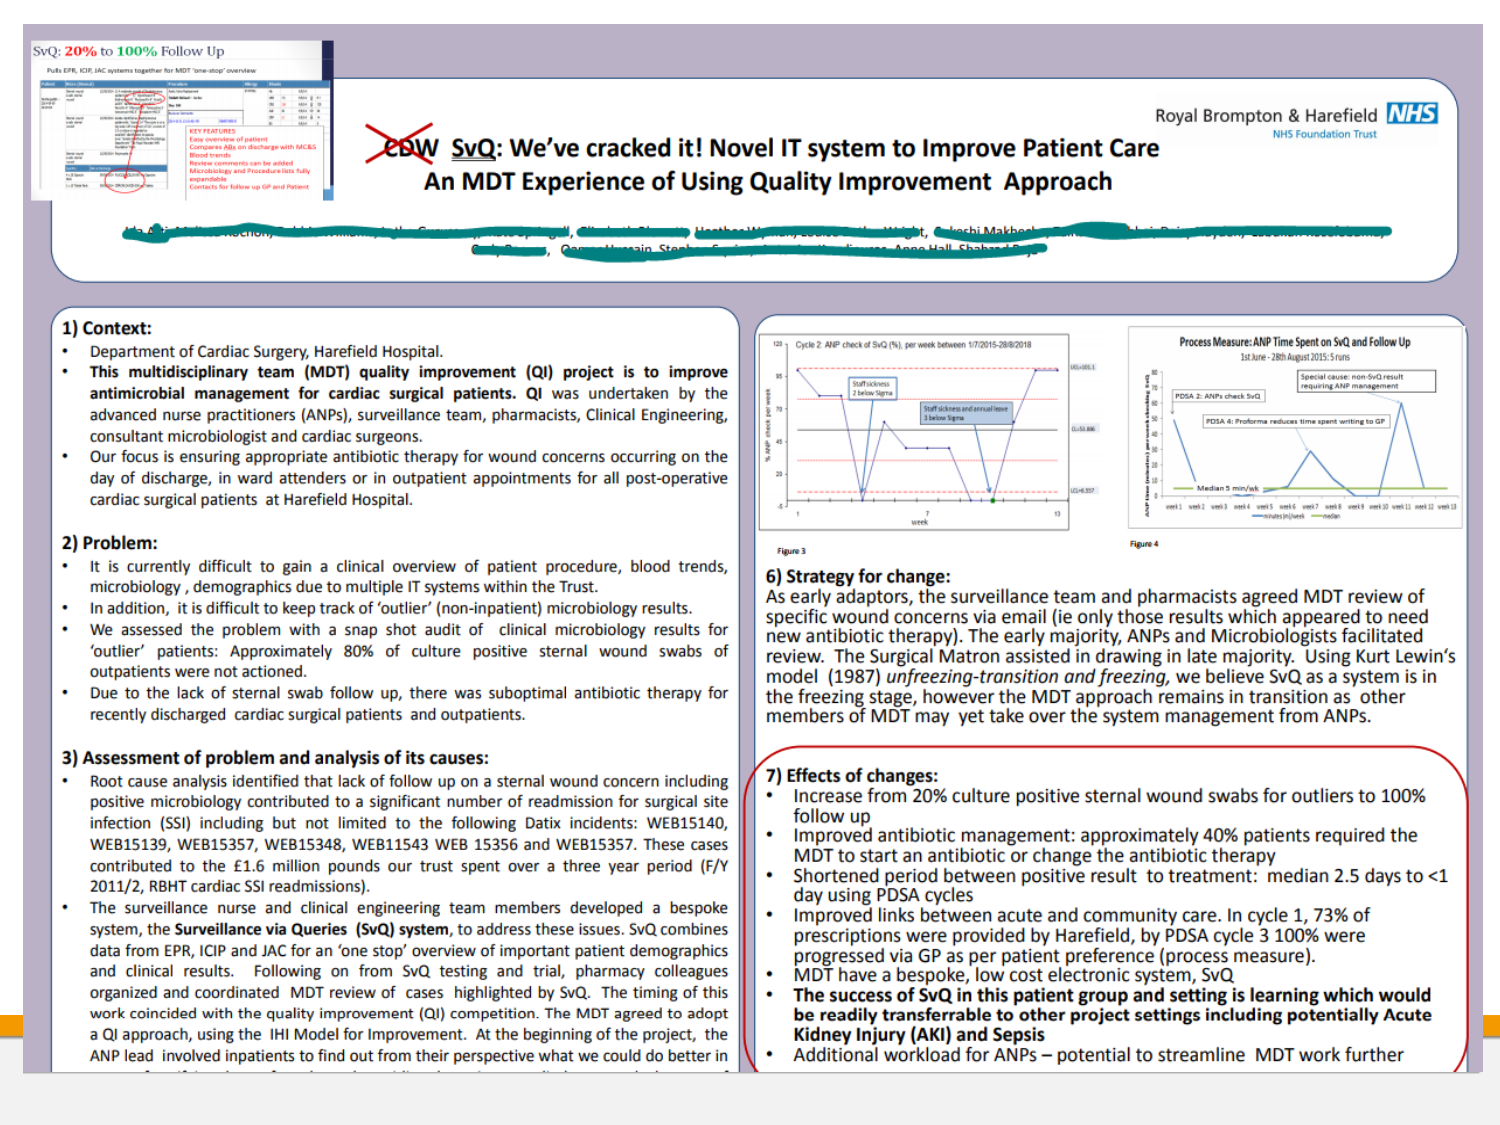

# Novel IT system to improve patient care